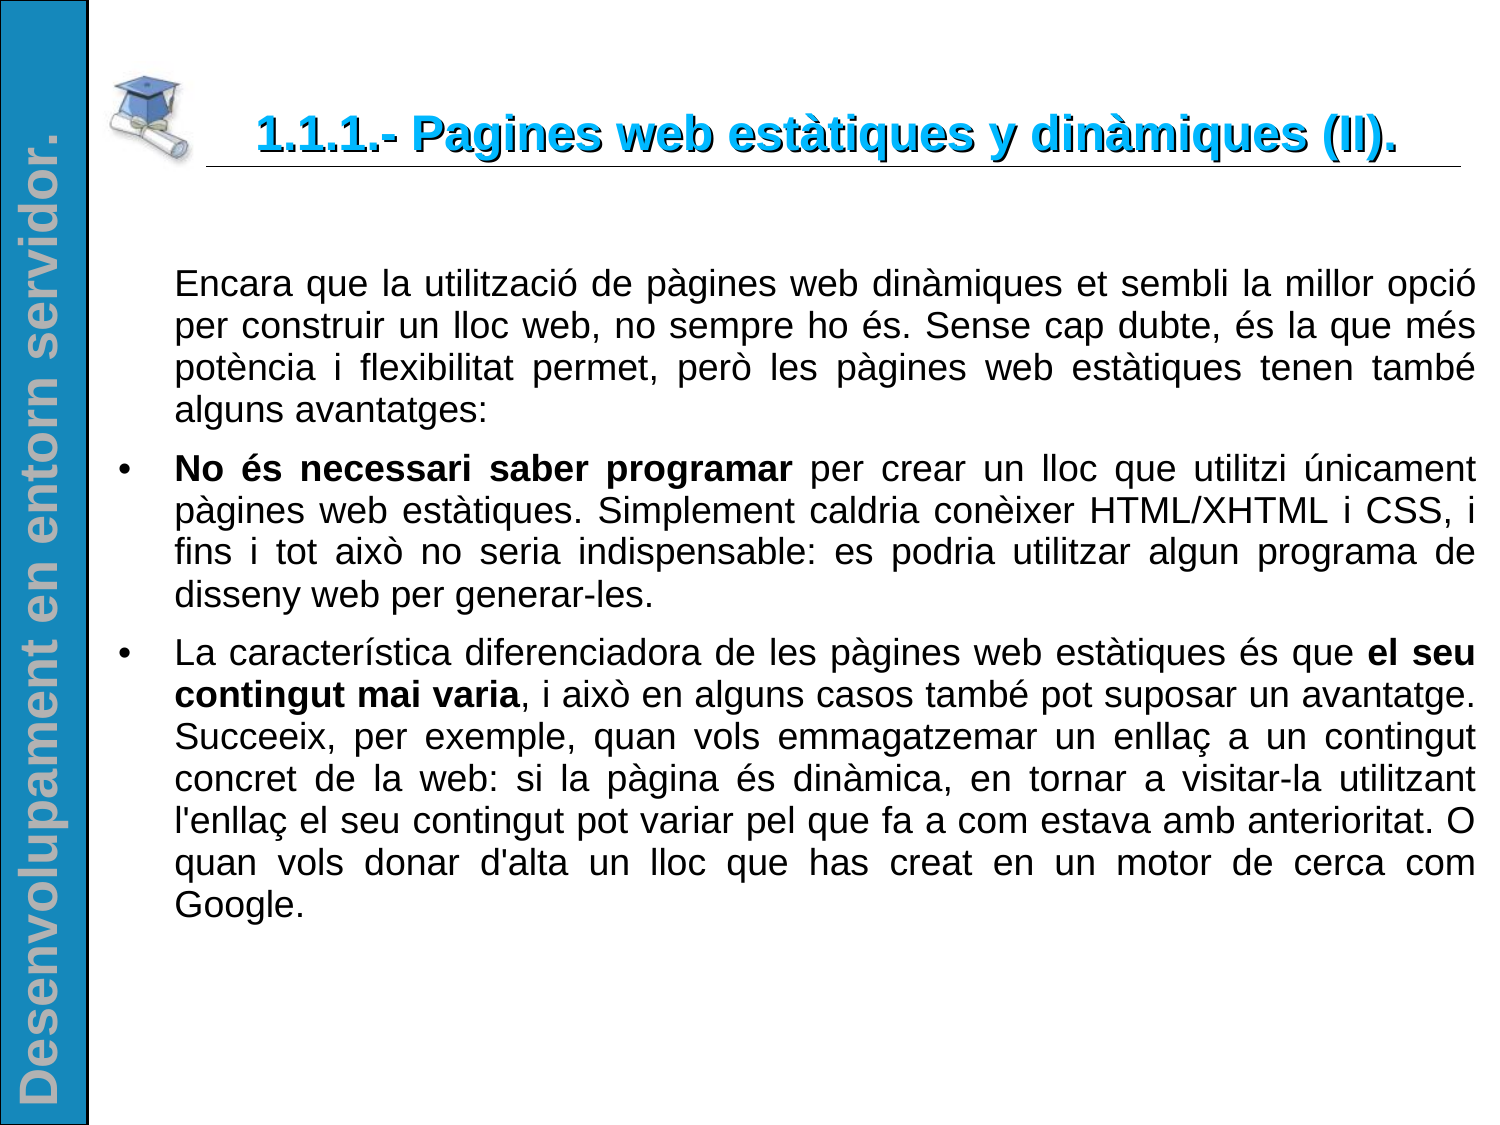

# 1.1.1.- Pagines web estàtiques y dinàmiques (II).
Encara que la utilització de pàgines web dinàmiques et sembli la millor opció per construir un lloc web, no sempre ho és. Sense cap dubte, és la que més potència i flexibilitat permet, però les pàgines web estàtiques tenen també alguns avantatges:
No és necessari saber programar per crear un lloc que utilitzi únicament pàgines web estàtiques. Simplement caldria conèixer HTML/XHTML i CSS, i fins i tot això no seria indispensable: es podria utilitzar algun programa de disseny web per generar-les.
La característica diferenciadora de les pàgines web estàtiques és que el seu contingut mai varia, i això en alguns casos també pot suposar un avantatge. Succeeix, per exemple, quan vols emmagatzemar un enllaç a un contingut concret de la web: si la pàgina és dinàmica, en tornar a visitar-la utilitzant l'enllaç el seu contingut pot variar pel que fa a com estava amb anterioritat. O quan vols donar d'alta un lloc que has creat en un motor de cerca com Google.